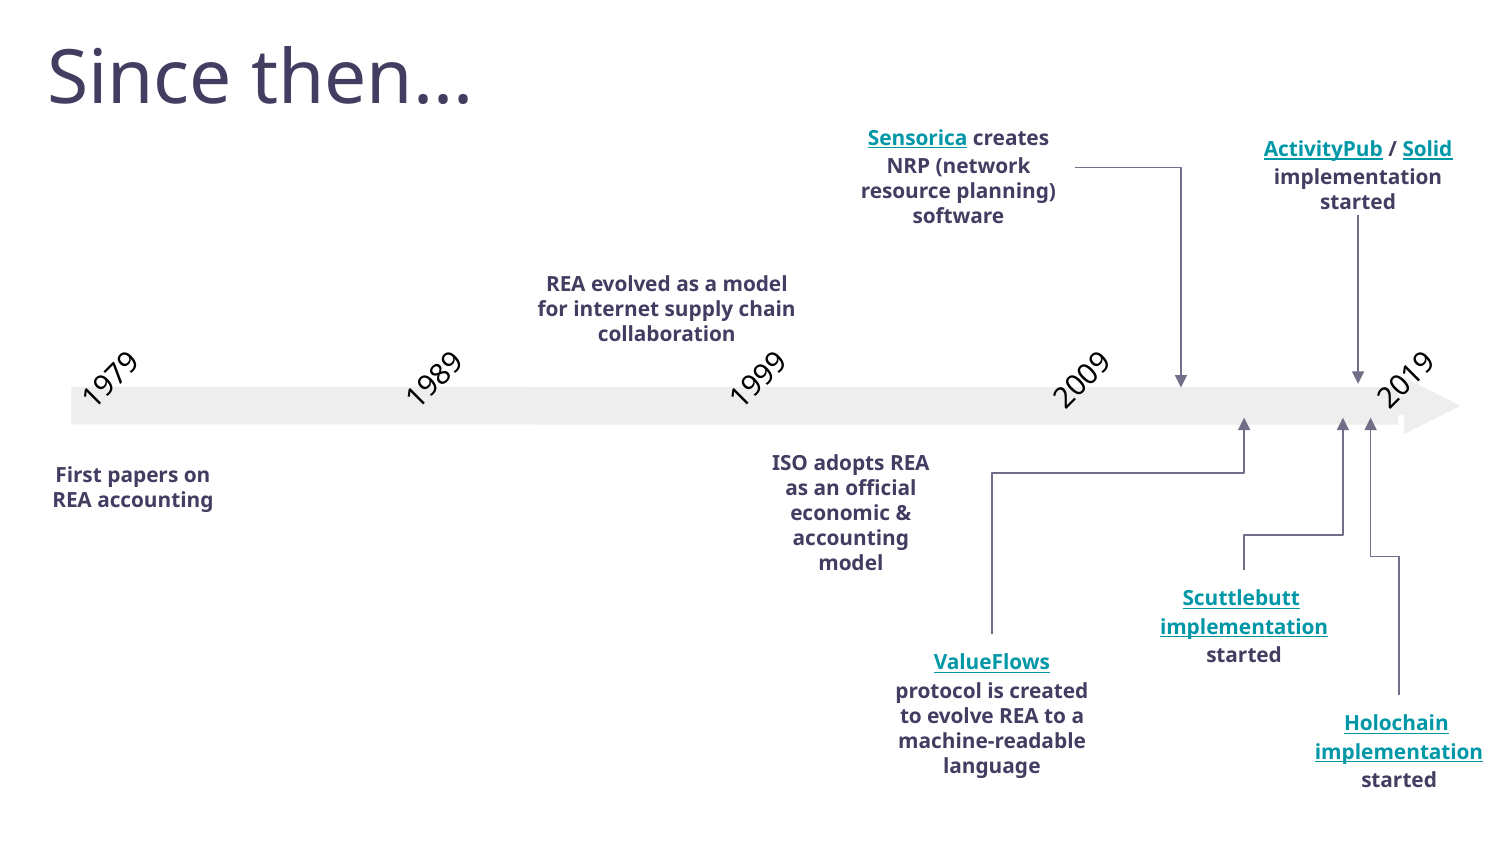

# Since then...
Sensorica creates NRP (network resource planning) software
ActivityPub / Solid implementation started
REA evolved as a model for internet supply chain collaboration
1979
1989
1999
2009
2019
ISO adopts REA as an official economic & accounting model
First papers on REA accounting
Scuttlebutt implementation started
ValueFlows protocol is created to evolve REA to a machine-readable language
Holochain implementation started